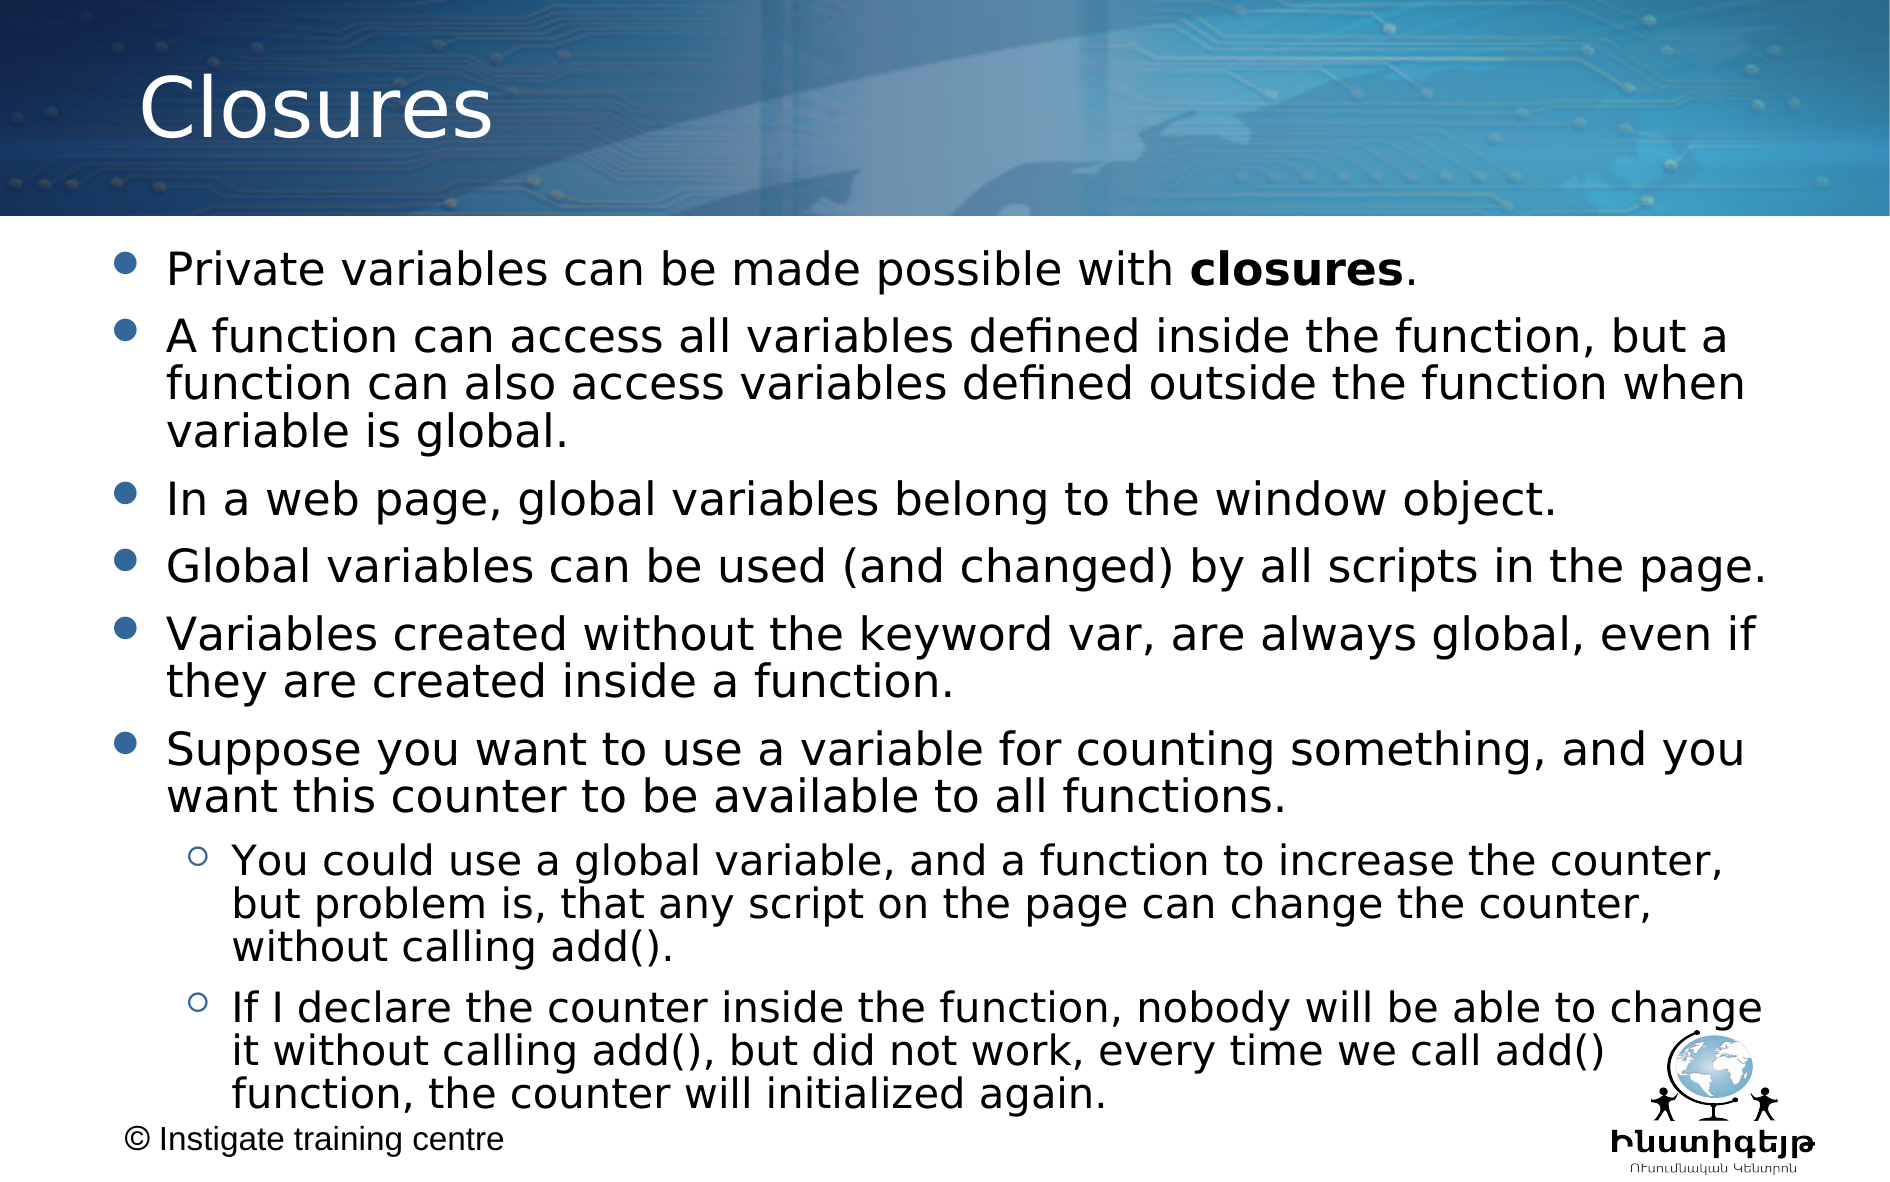

Closures
# Private variables can be made possible with closures.
A function can access all variables defined inside the function, but a function can also access variables defined outside the function when variable is global.
In a web page, global variables belong to the window object.
Global variables can be used (and changed) by all scripts in the page.
Variables created without the keyword var, are always global, even if they are created inside a function.
Suppose you want to use a variable for counting something, and you want this counter to be available to all functions.
You could use a global variable, and a function to increase the counter, but problem is, that any script on the page can change the counter, without calling add().
If I declare the counter inside the function, nobody will be able to change it without calling add(), but did not work, every time we call add() function, the counter will initialized again.